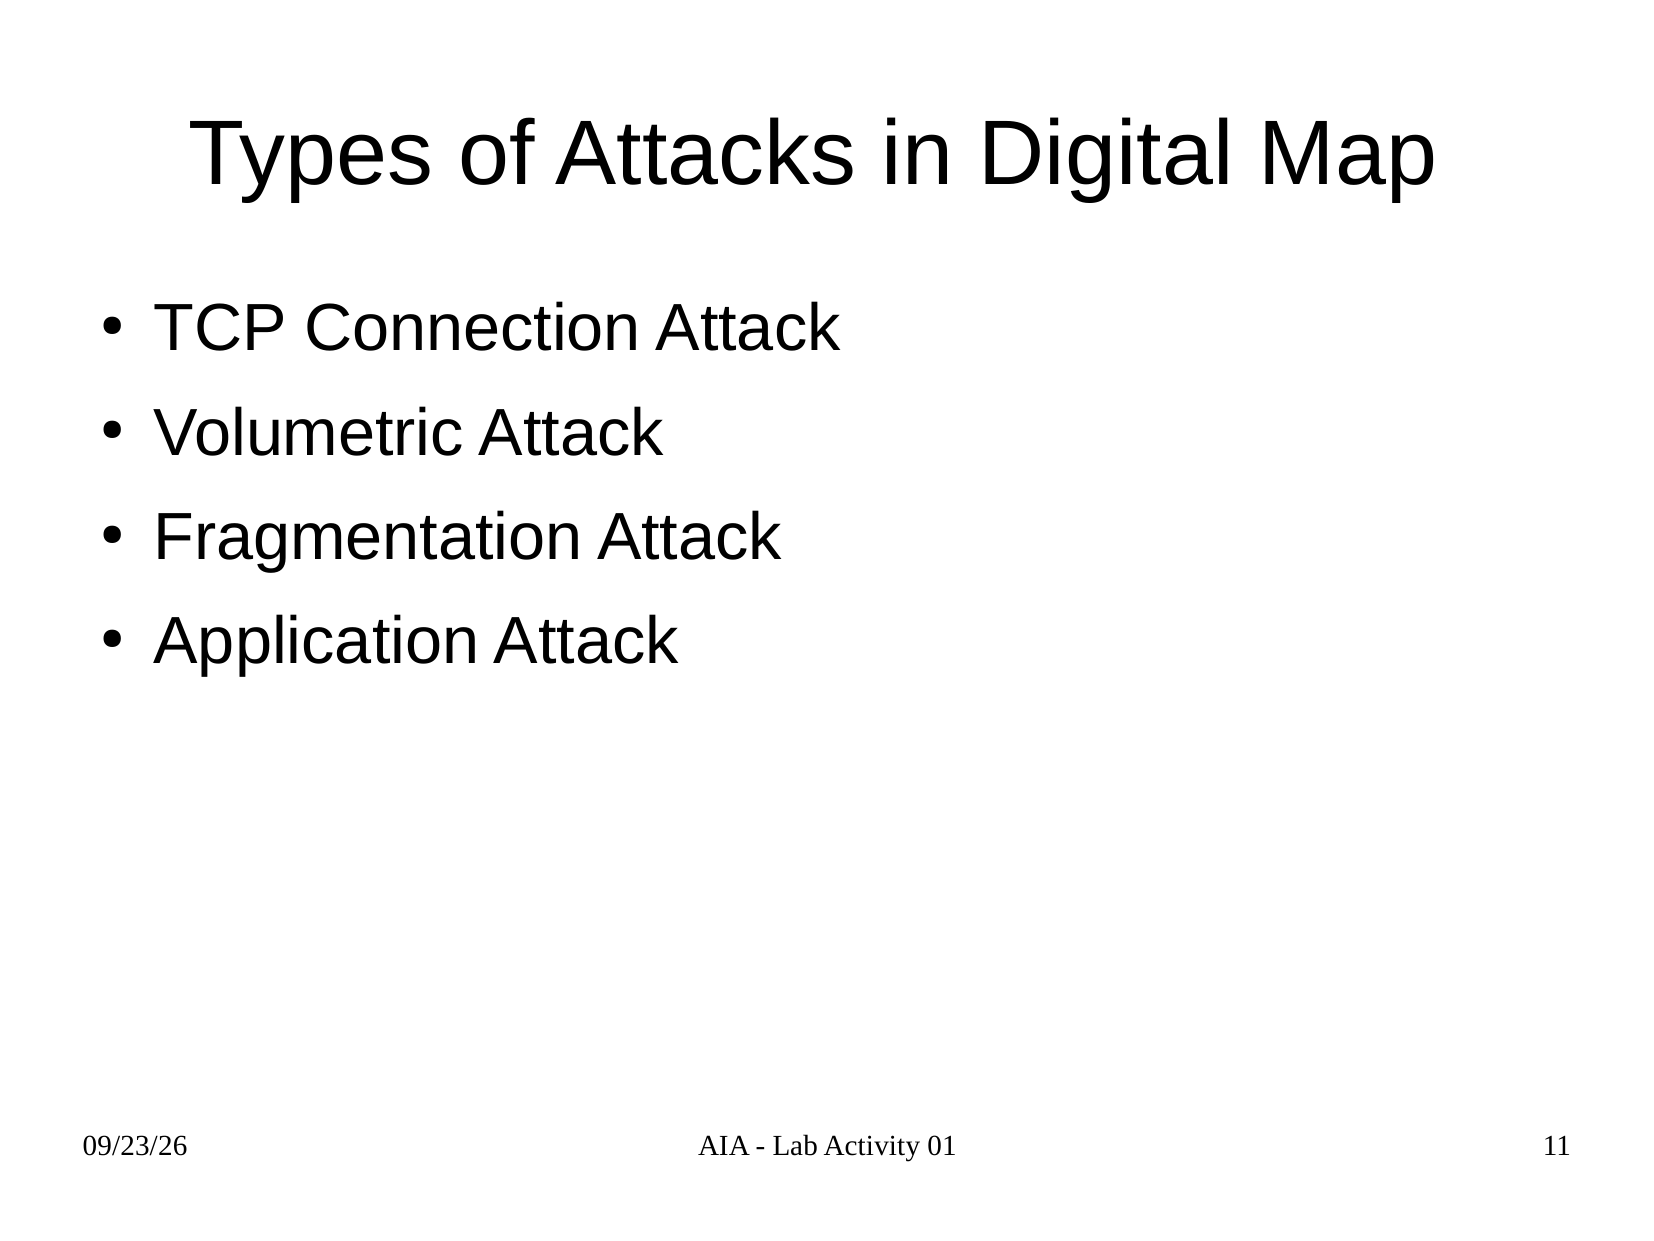

# Types of Attacks in Digital Map
TCP Connection Attack
Volumetric Attack
Fragmentation Attack
Application Attack
AIA - Lab Activity 01
11